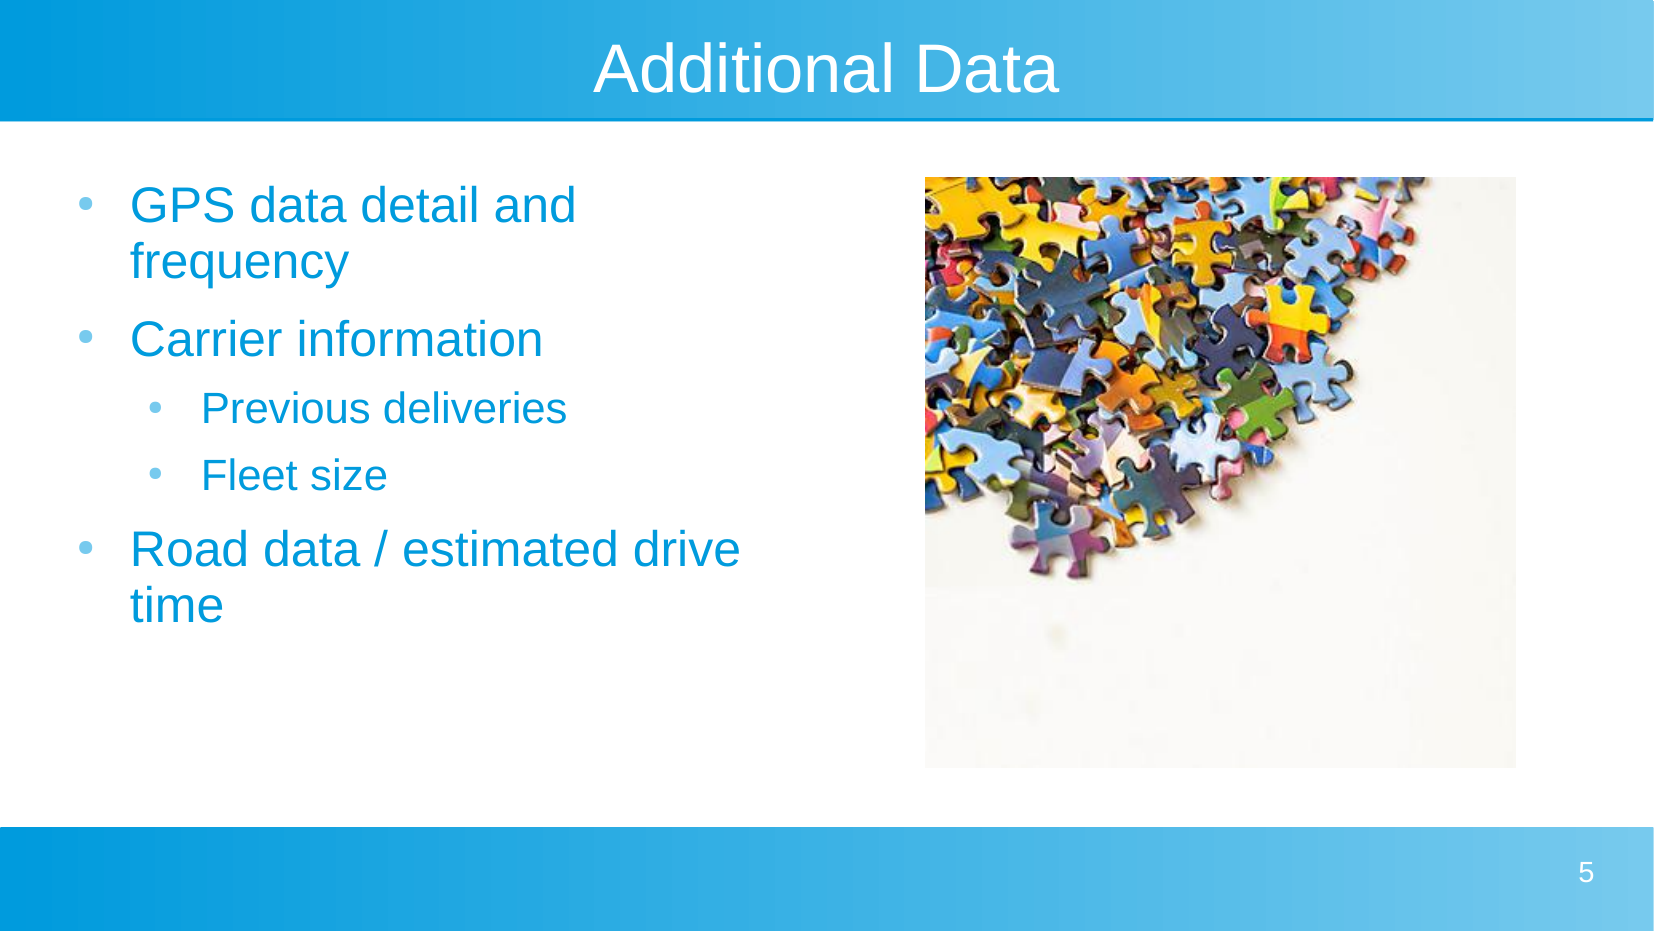

# Additional Data
GPS data detail and frequency
Carrier information
Previous deliveries
Fleet size
Road data / estimated drive time
5